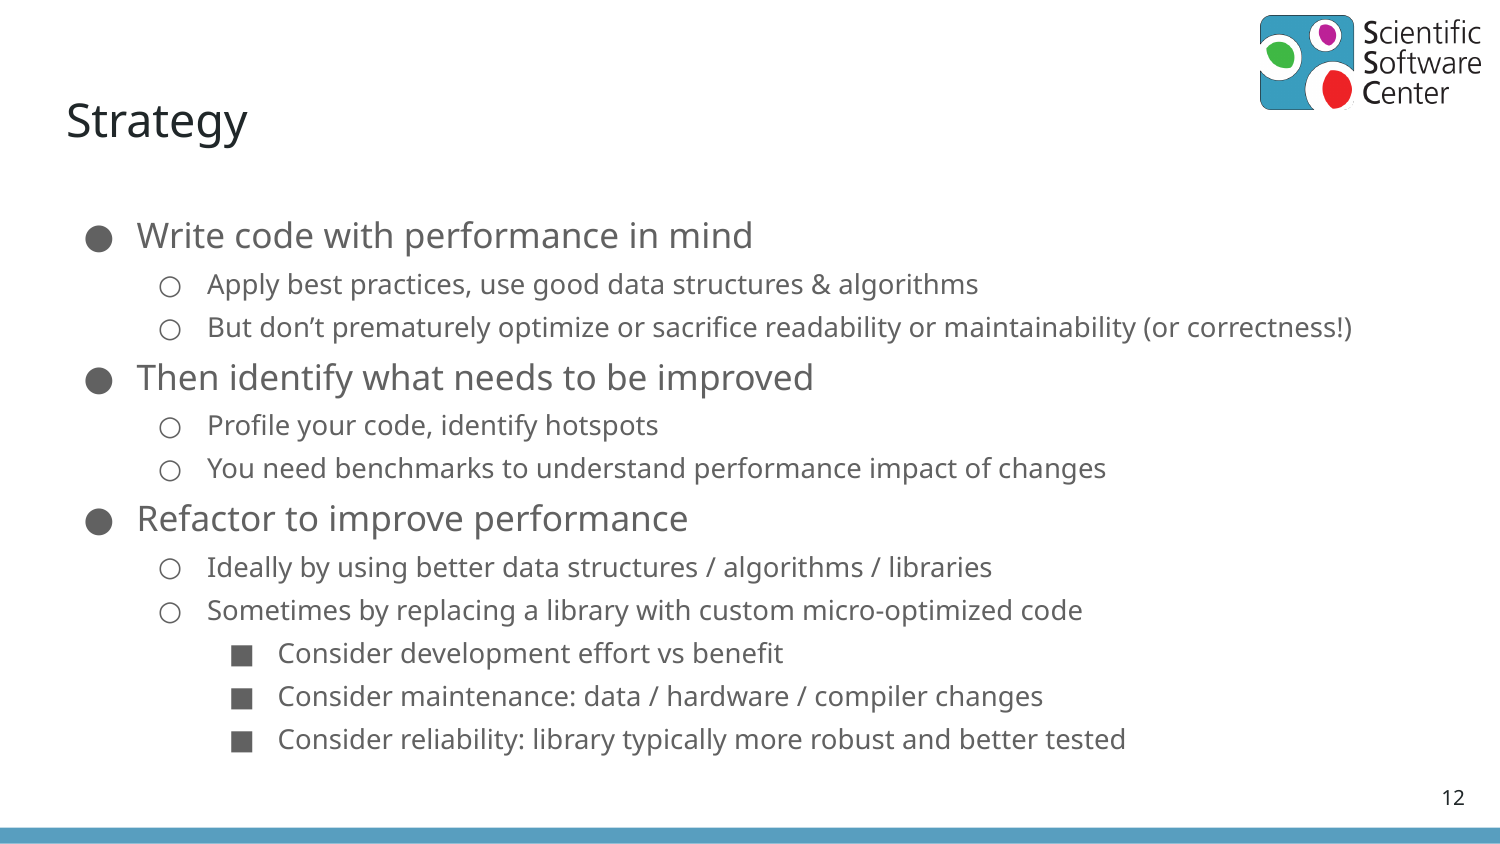

# Strategy
Write code with performance in mind
Apply best practices, use good data structures & algorithms
But don’t prematurely optimize or sacrifice readability or maintainability (or correctness!)
Then identify what needs to be improved
Profile your code, identify hotspots
You need benchmarks to understand performance impact of changes
Refactor to improve performance
Ideally by using better data structures / algorithms / libraries
Sometimes by replacing a library with custom micro-optimized code
Consider development effort vs benefit
Consider maintenance: data / hardware / compiler changes
Consider reliability: library typically more robust and better tested